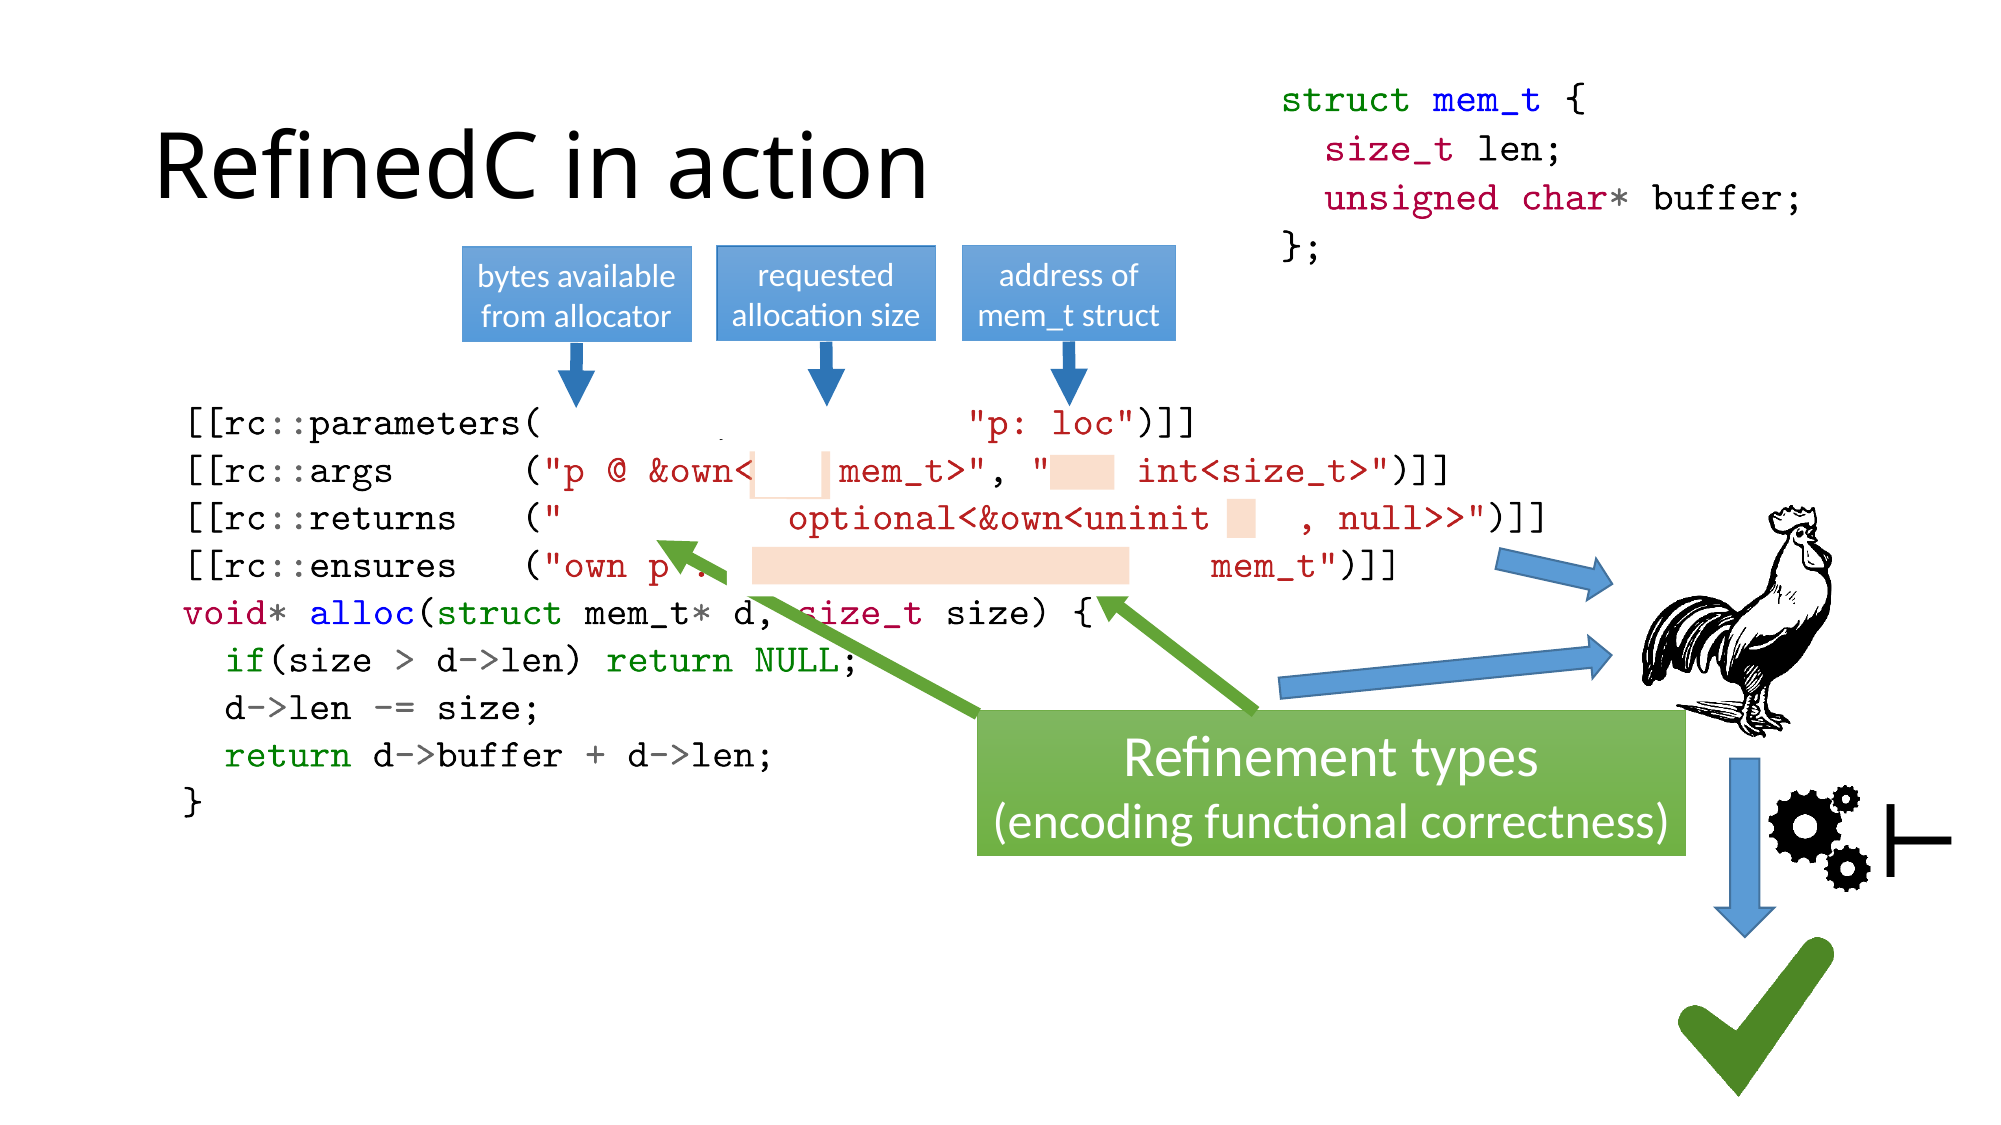

# RefinedC in action
address of
mem_t struct
requested
allocation size
bytes available
from allocator
Refinement types
(encoding functional correctness)
⊢